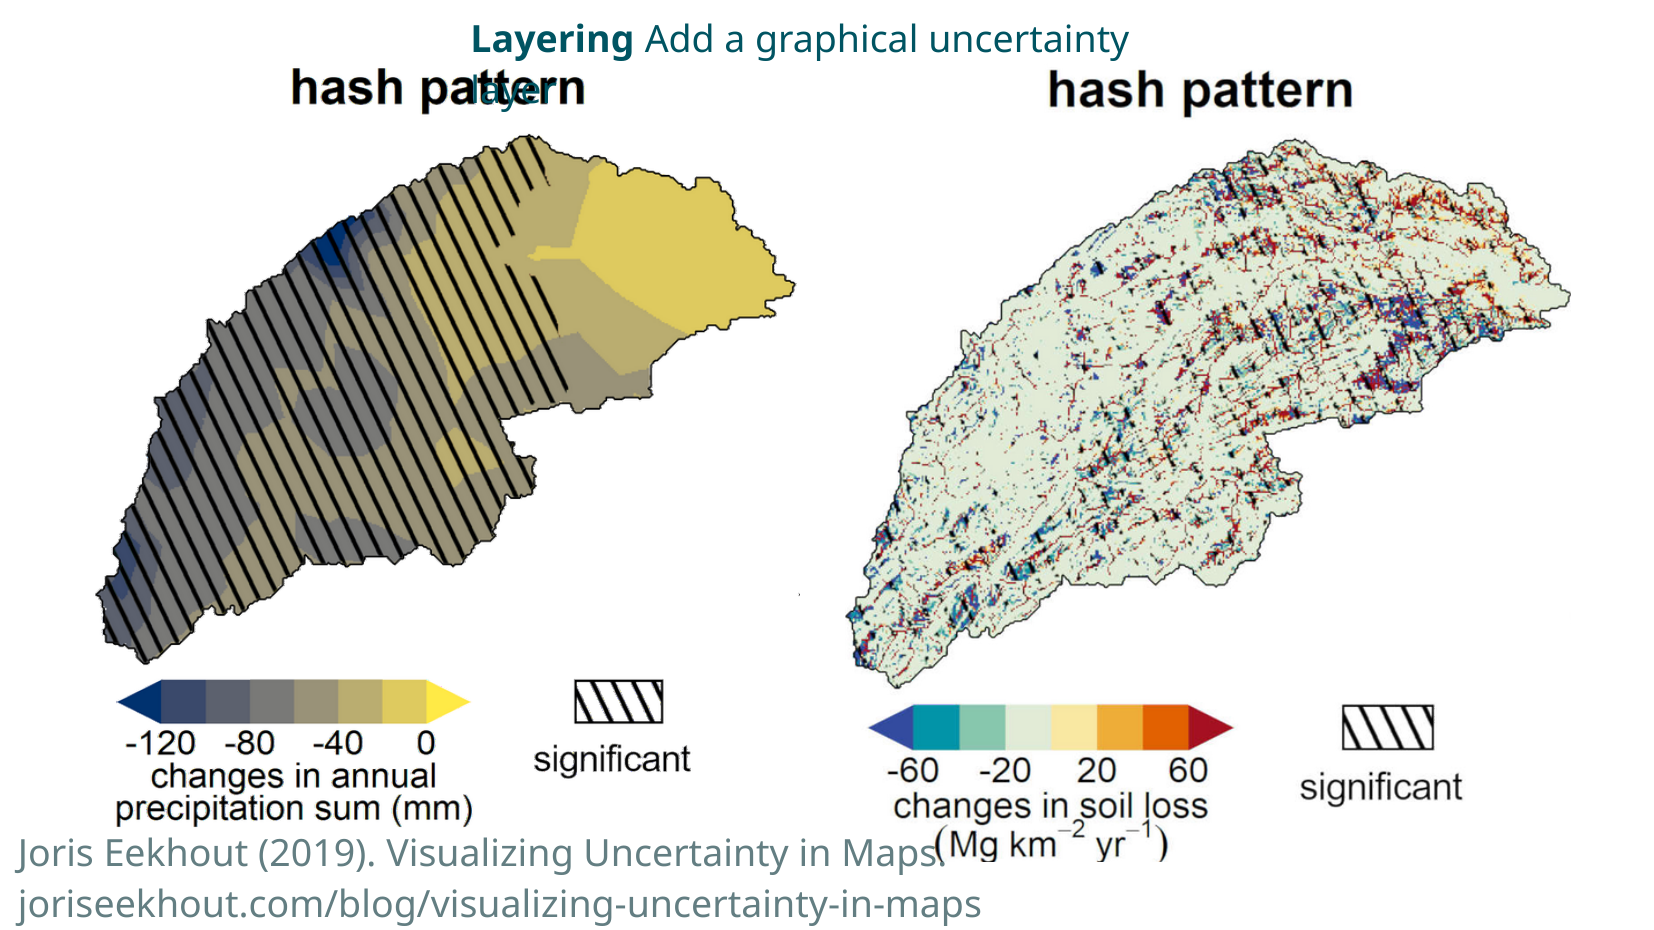

Layering Add a graphical uncertainty layer
Joris Eekhout (2019). Visualizing Uncertainty in Maps.
joriseekhout.com/blog/visualizing-uncertainty-in-maps